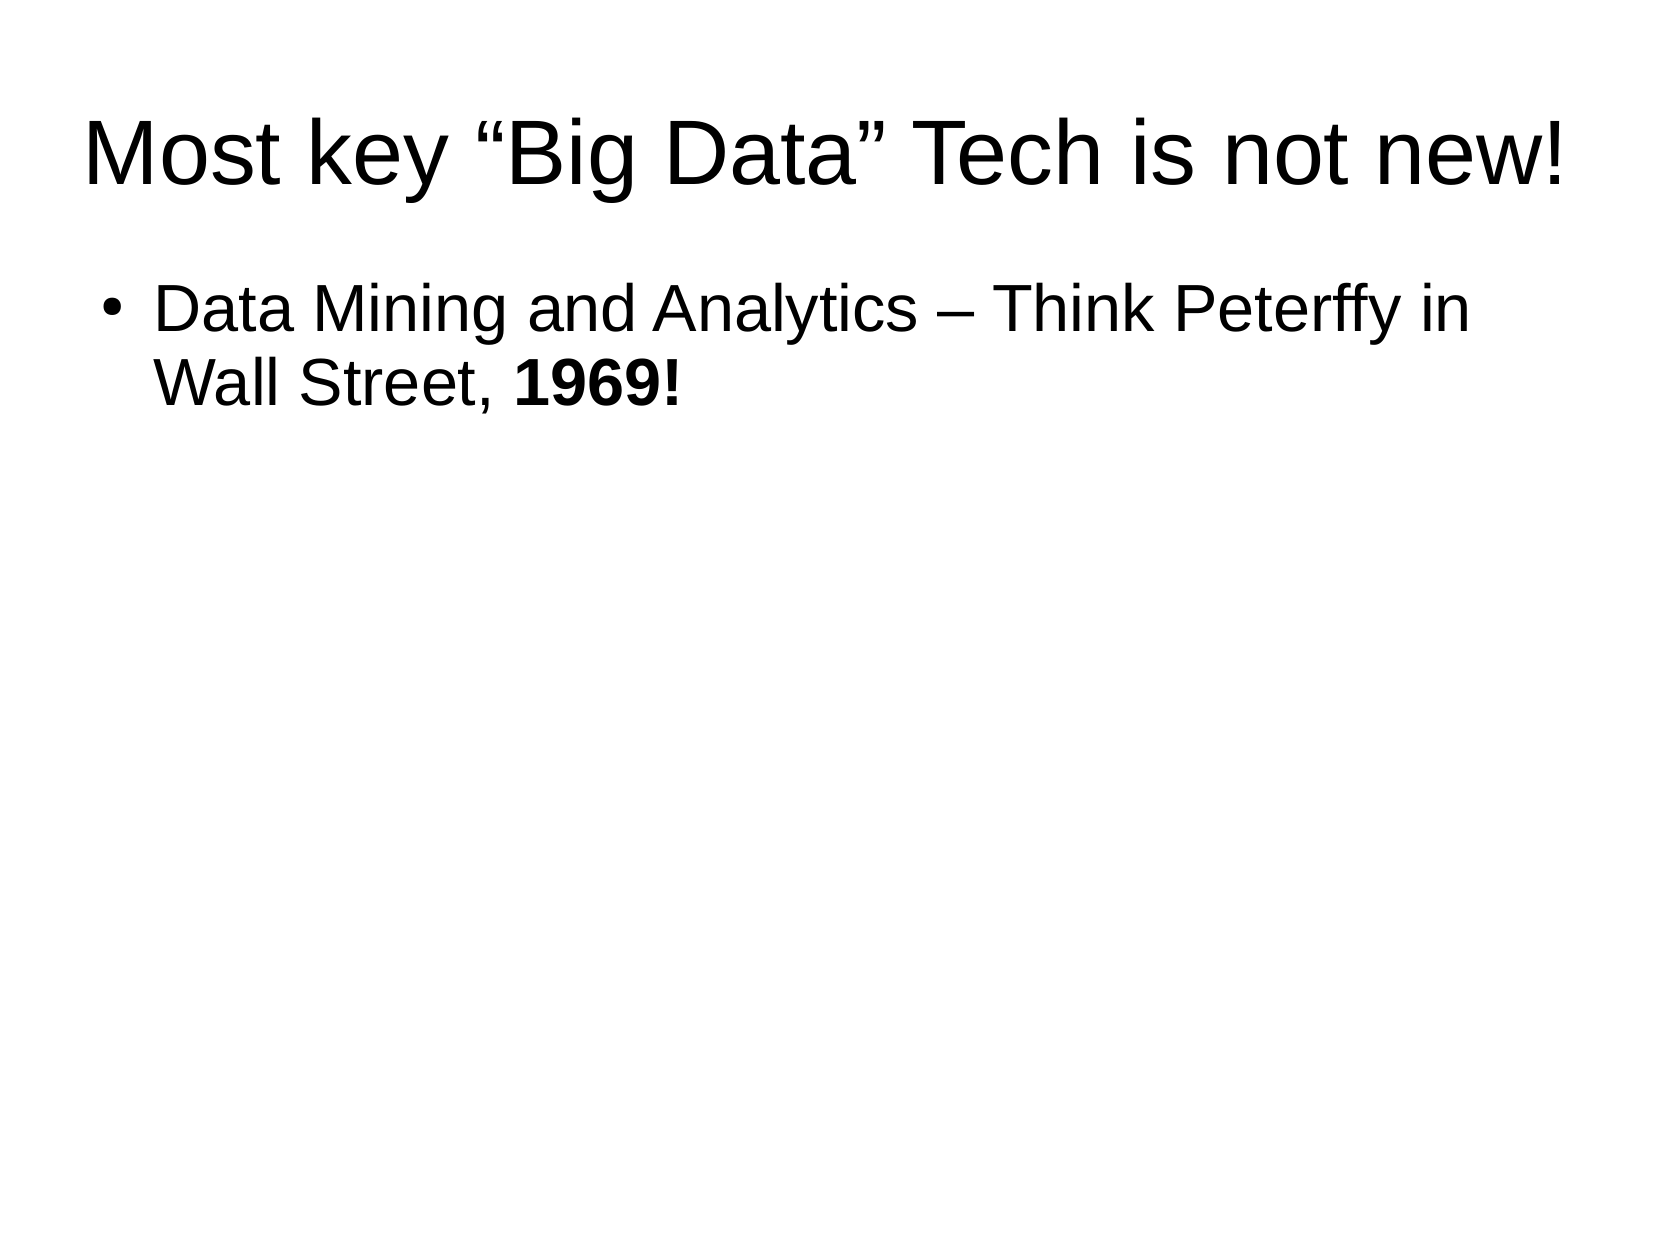

# Most key “Big Data” Tech is not new!
Data Mining and Analytics – Think Peterffy in Wall Street, 1969!